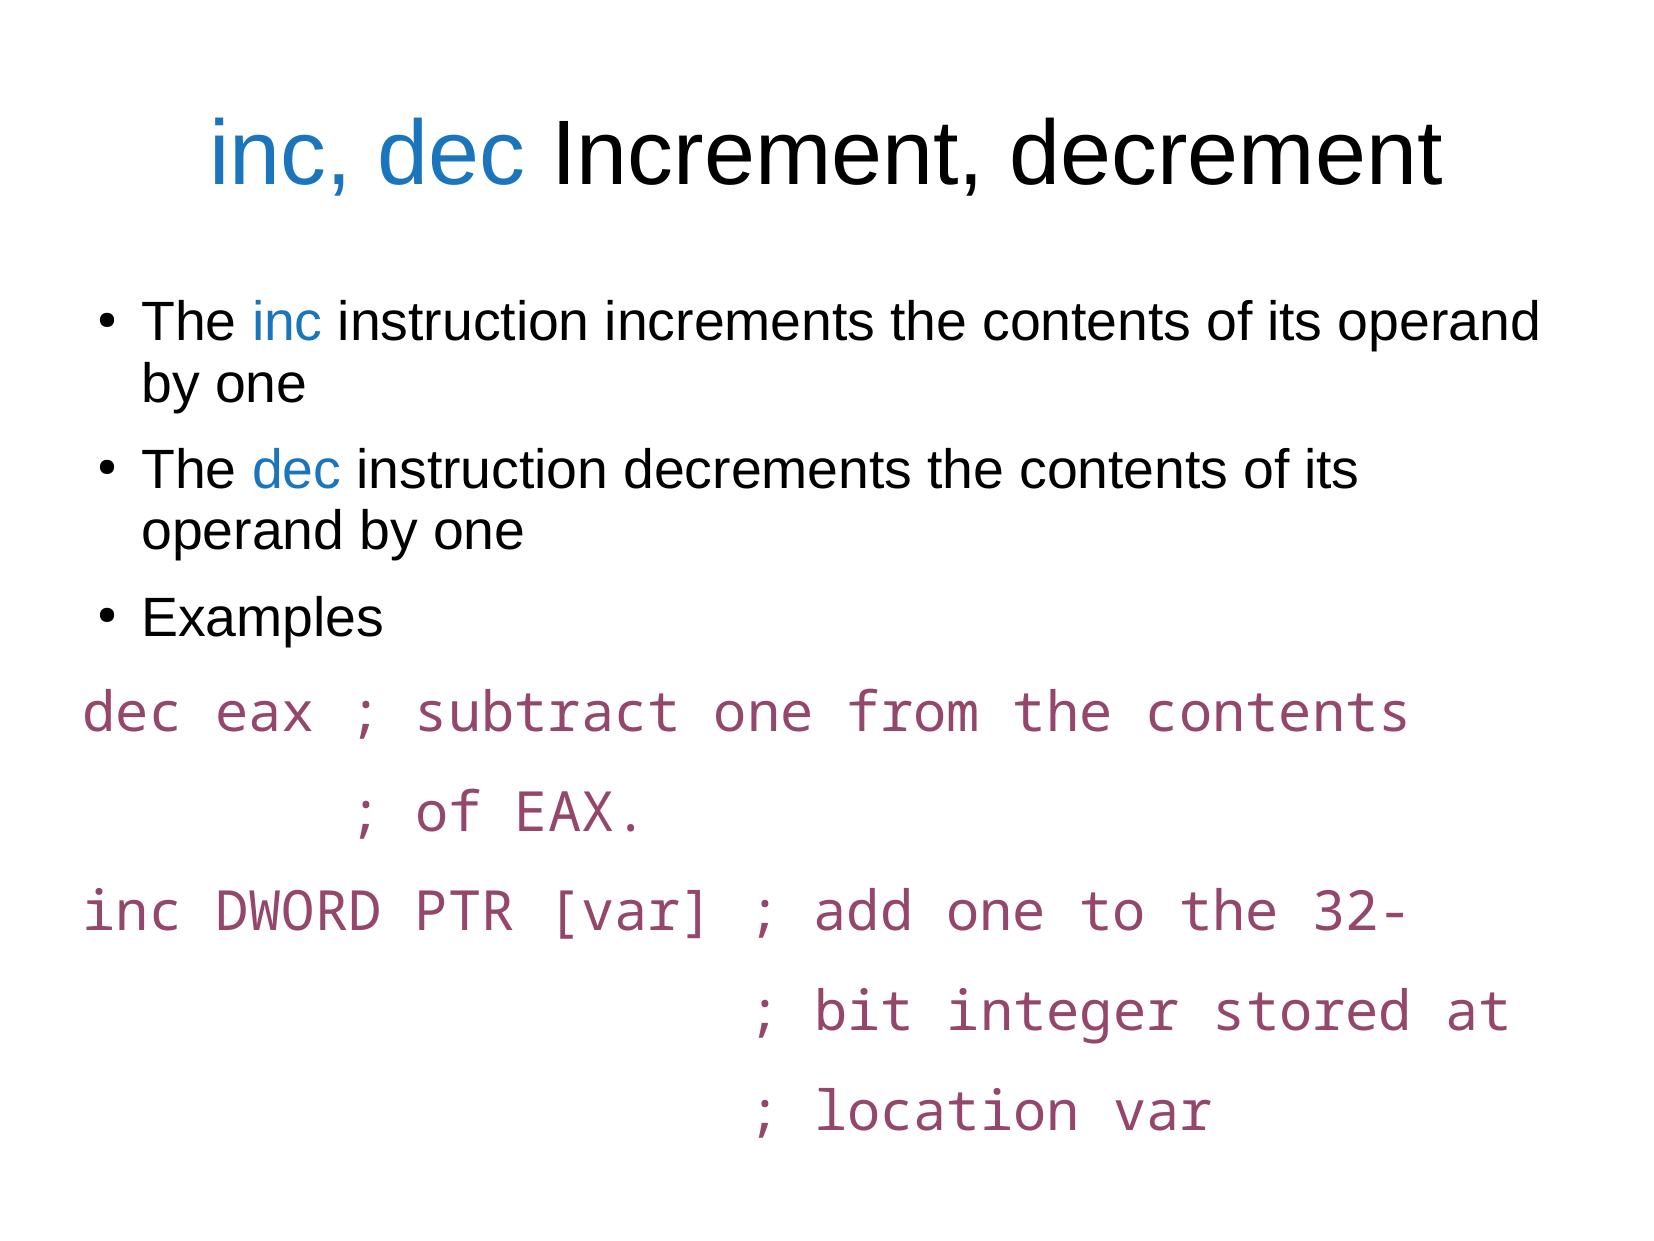

# inc, dec Increment, decrement
The inc instruction increments the contents of its operand by one
The dec instruction decrements the contents of its operand by one
Examples
dec eax ; subtract one from the contents
 ; of EAX.
inc DWORD PTR [var] ; add one to the 32-
 ; bit integer stored at
 ; location var